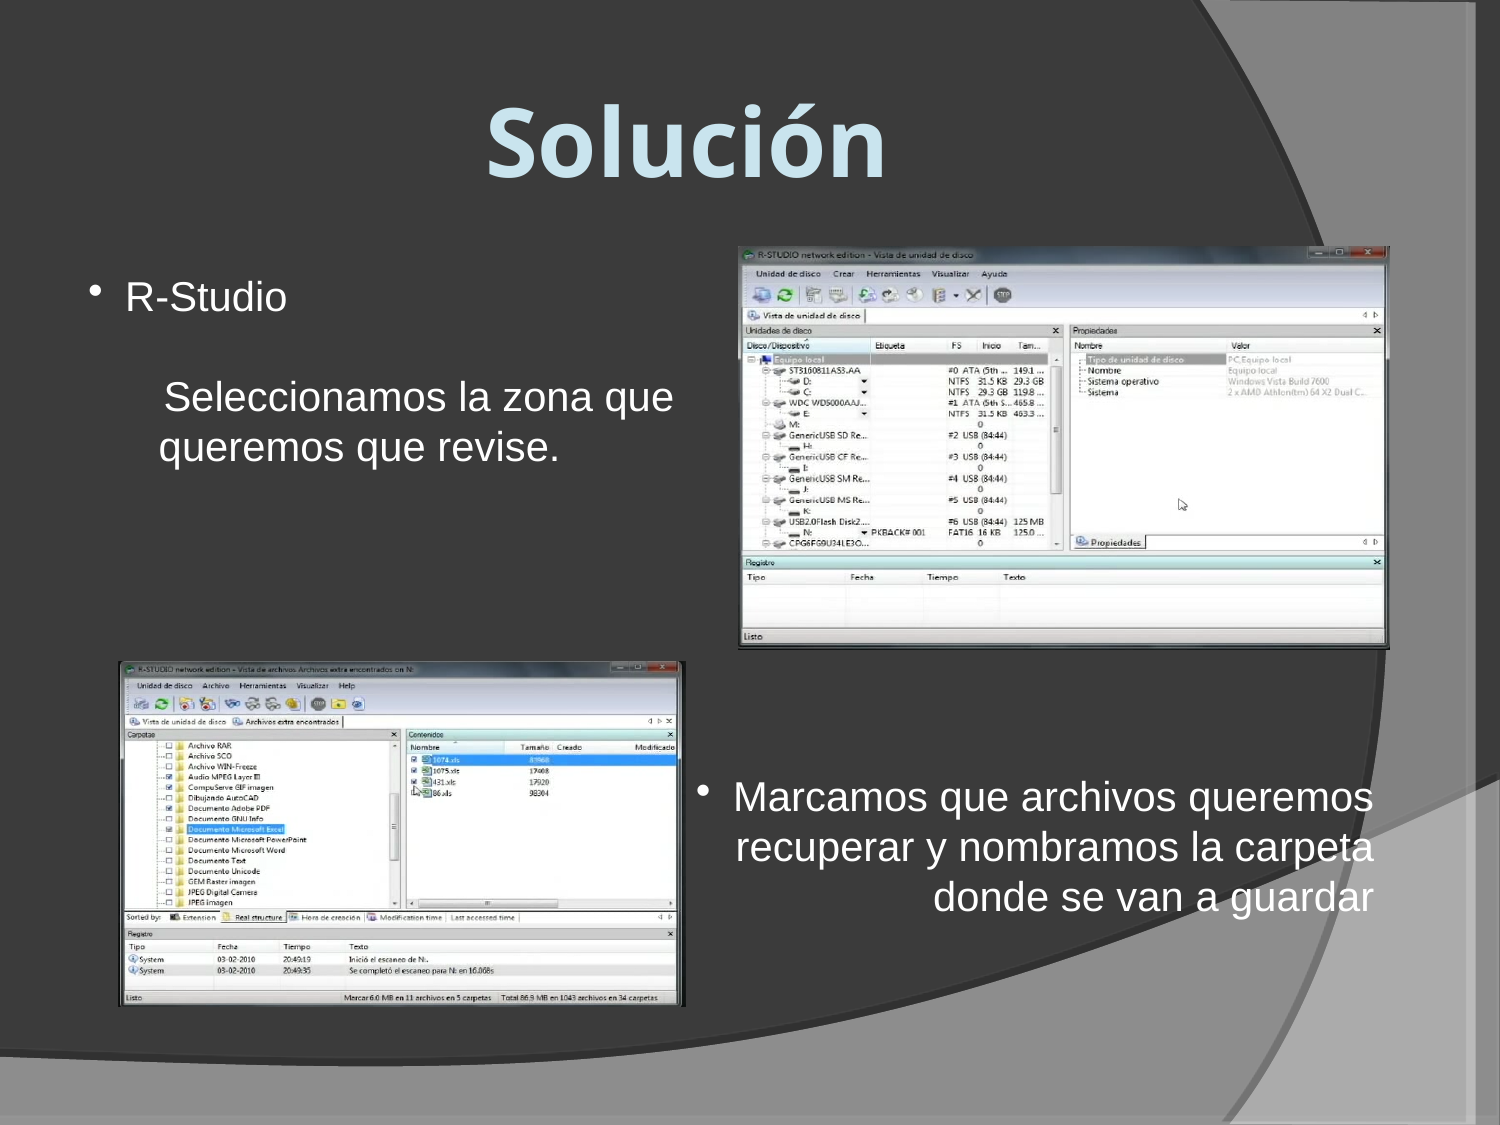

Solución
R-Studio
	Seleccionamos la zona que
 queremos que revise.
Marcamos que archivos queremos
 recuperar y nombramos la carpeta
donde se van a guardar